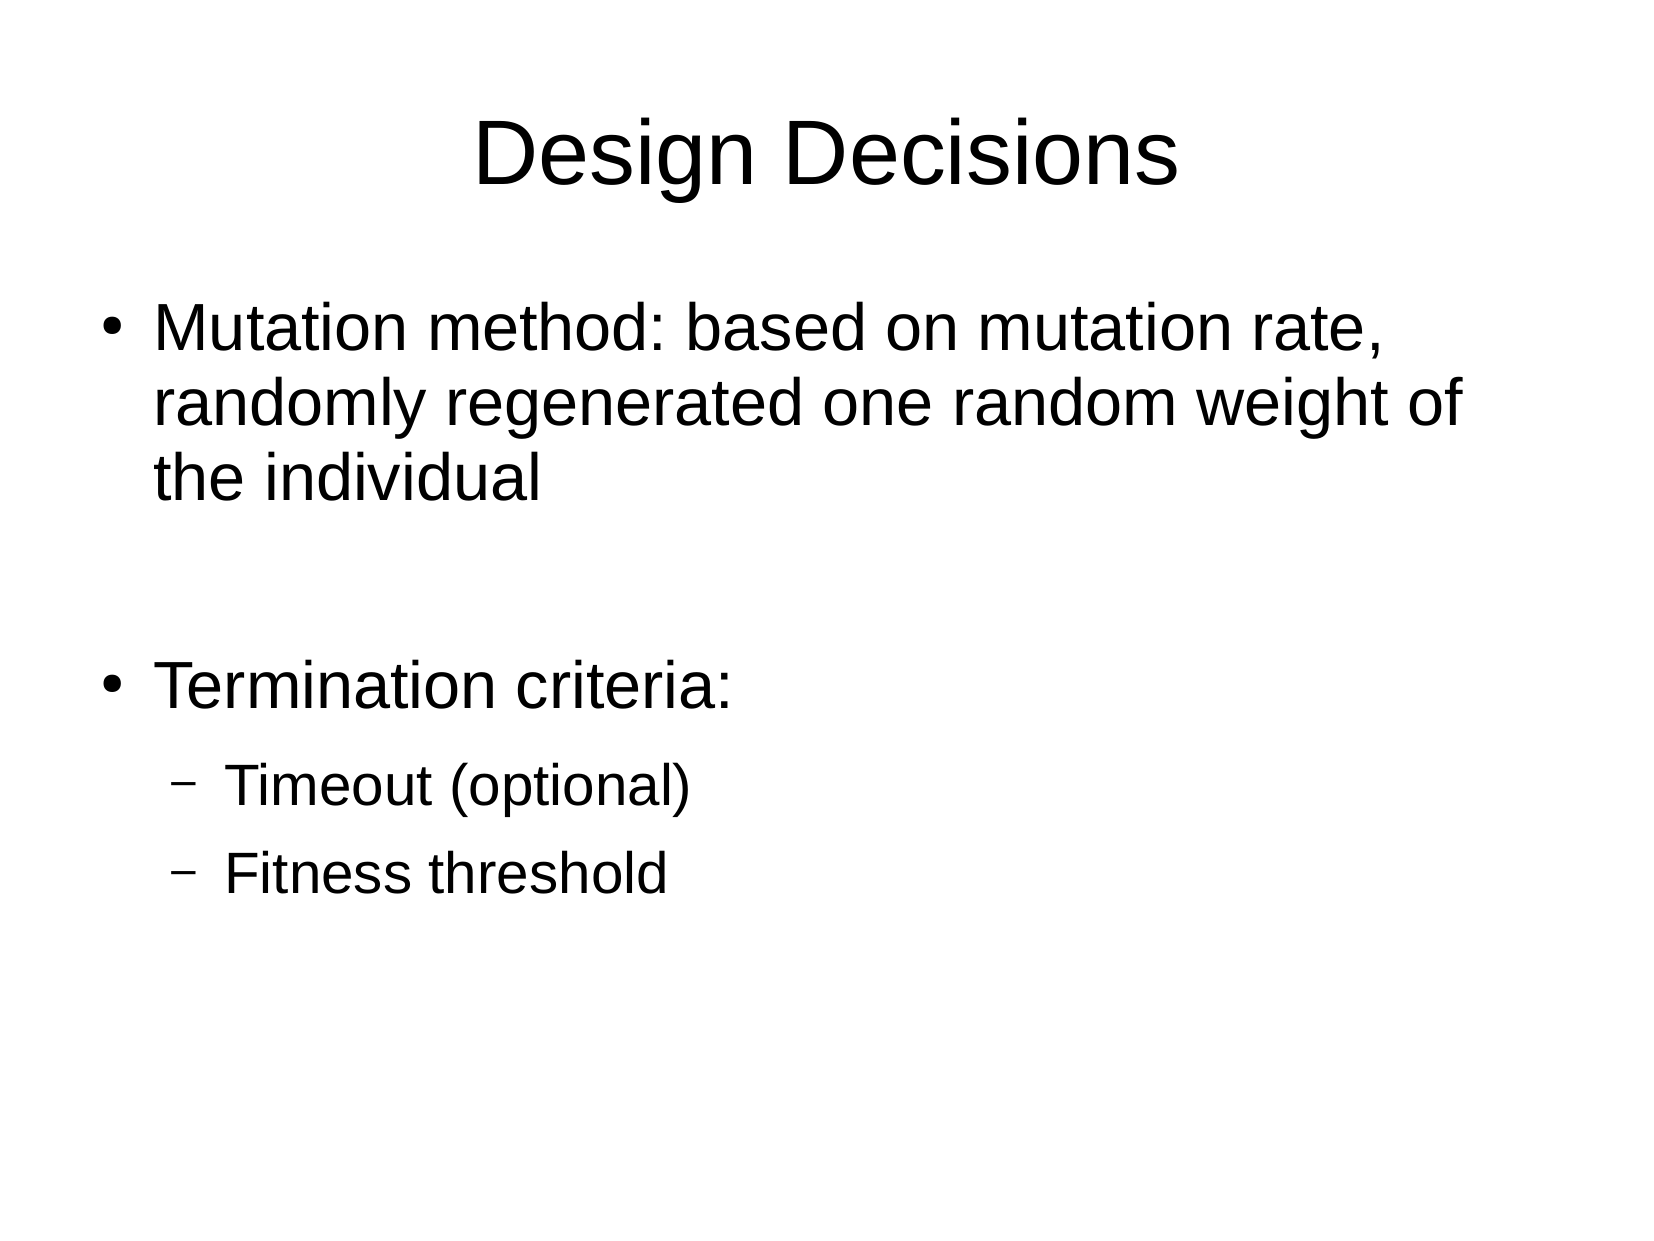

# Design Decisions
Mutation method: based on mutation rate, randomly regenerated one random weight of the individual
Termination criteria:
Timeout (optional)
Fitness threshold